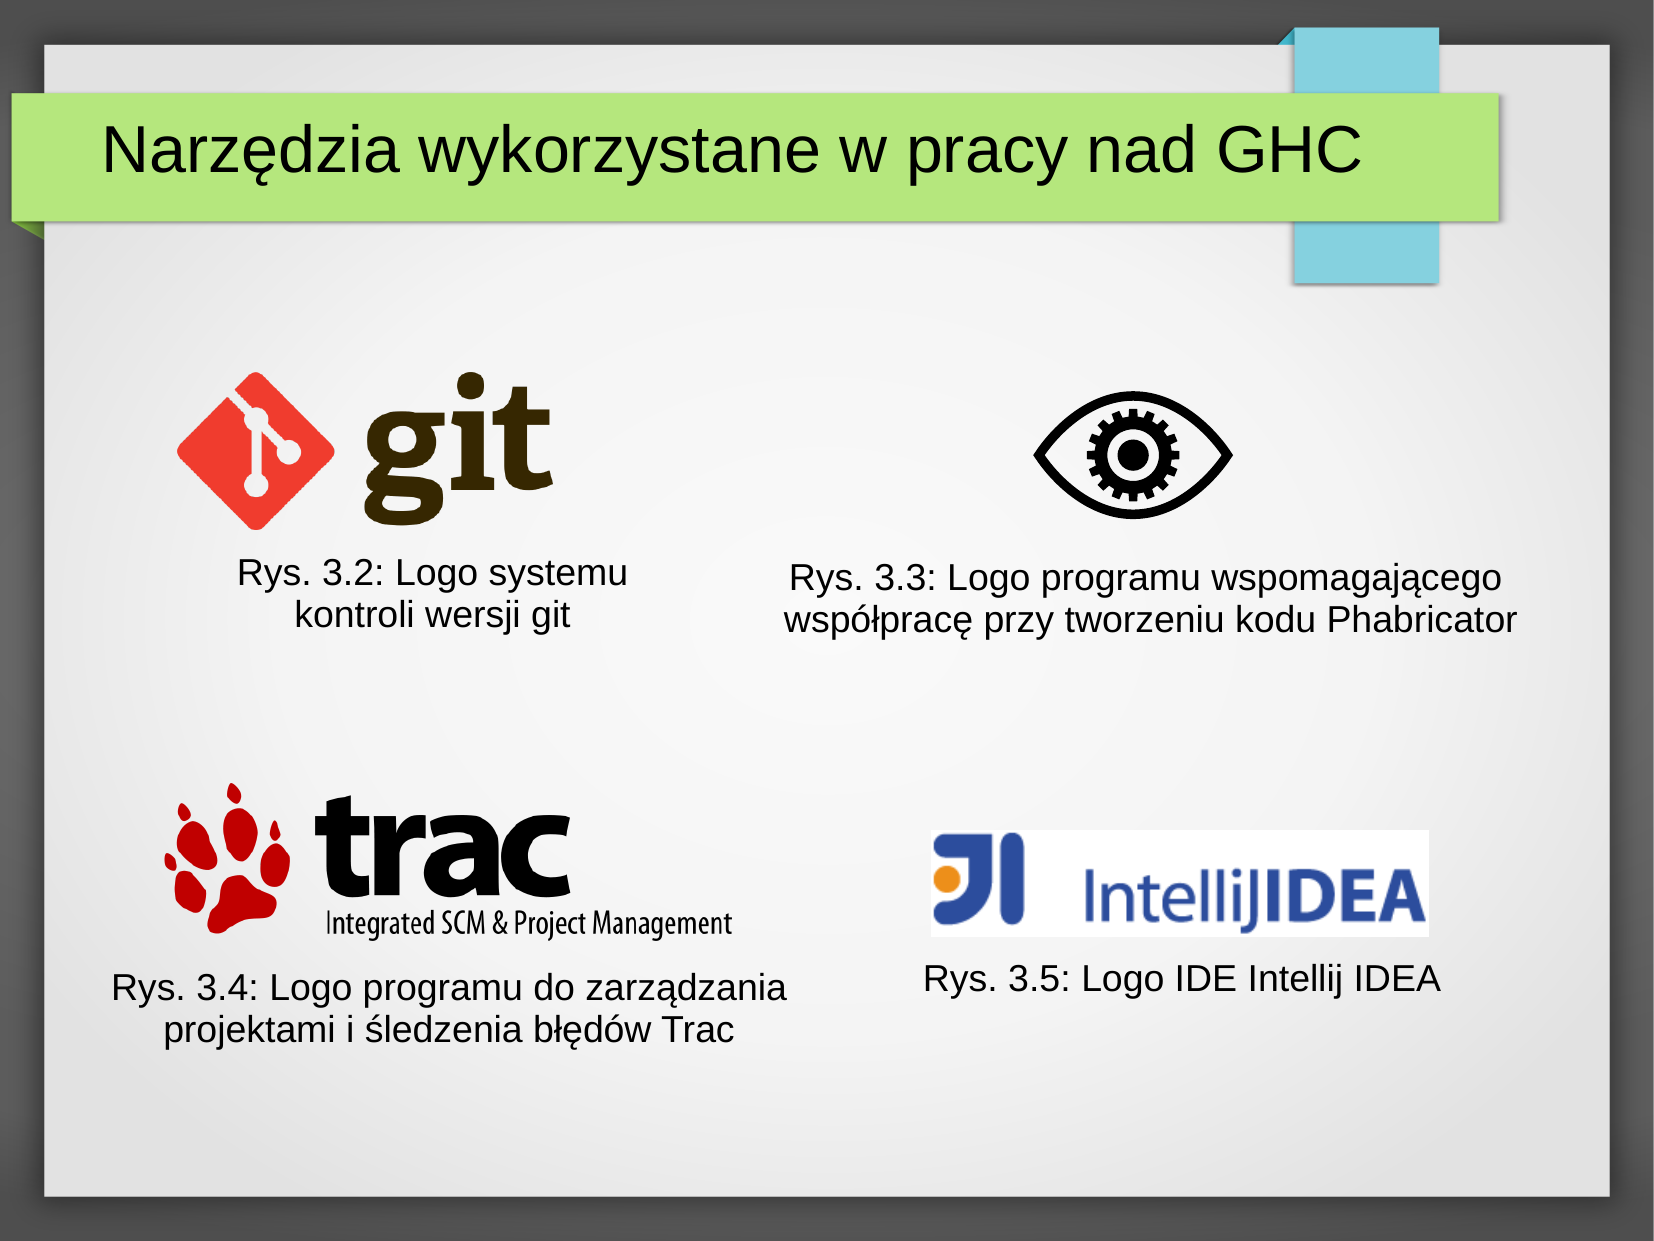

# Narzędzia wykorzystane w pracy nad GHC
Rys. 3.2: Logo systemu kontroli wersji git
Rys. 3.3: Logo programu wspomagającego
współpracę przy tworzeniu kodu Phabricator
Rys. 3.5: Logo IDE Intellij IDEA
Rys. 3.4: Logo programu do zarządzania projektami i śledzenia błędów Trac